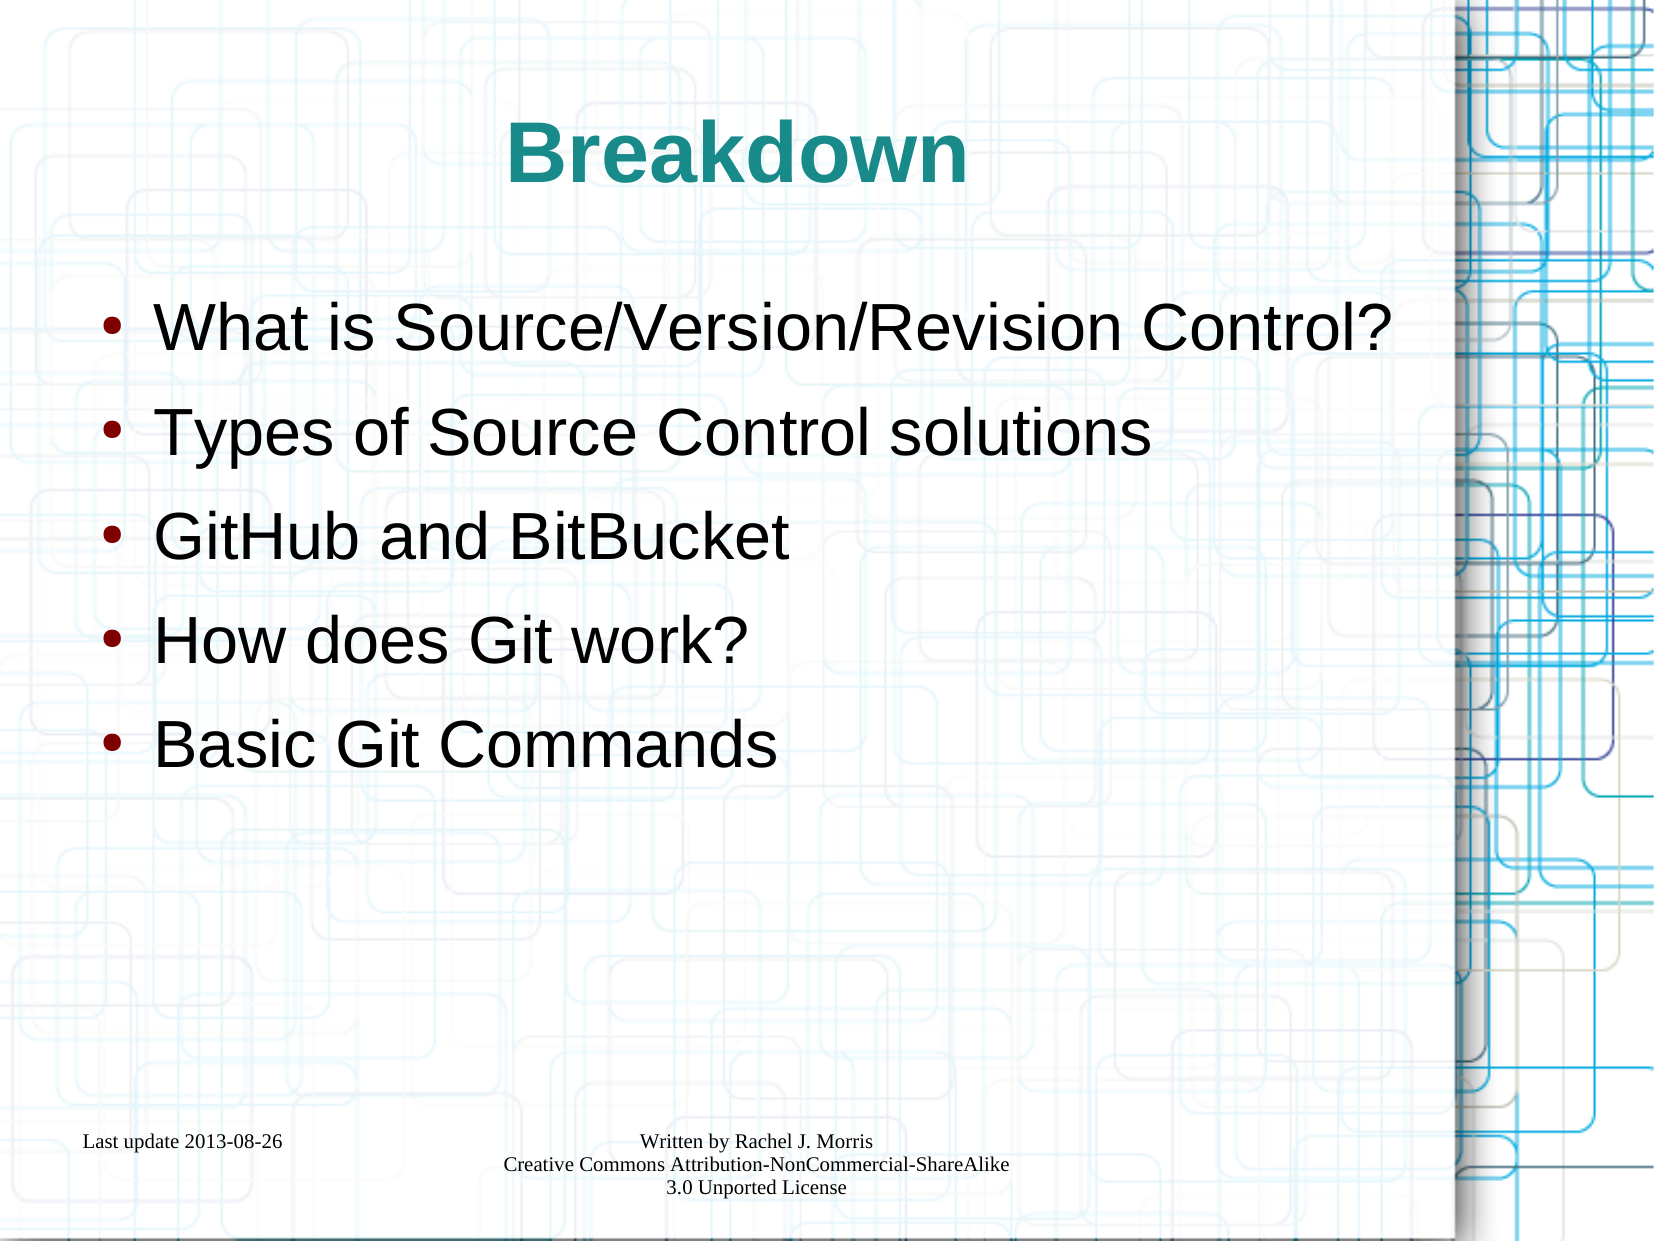

# Breakdown
What is Source/Version/Revision Control?
Types of Source Control solutions
GitHub and BitBucket
How does Git work?
Basic Git Commands